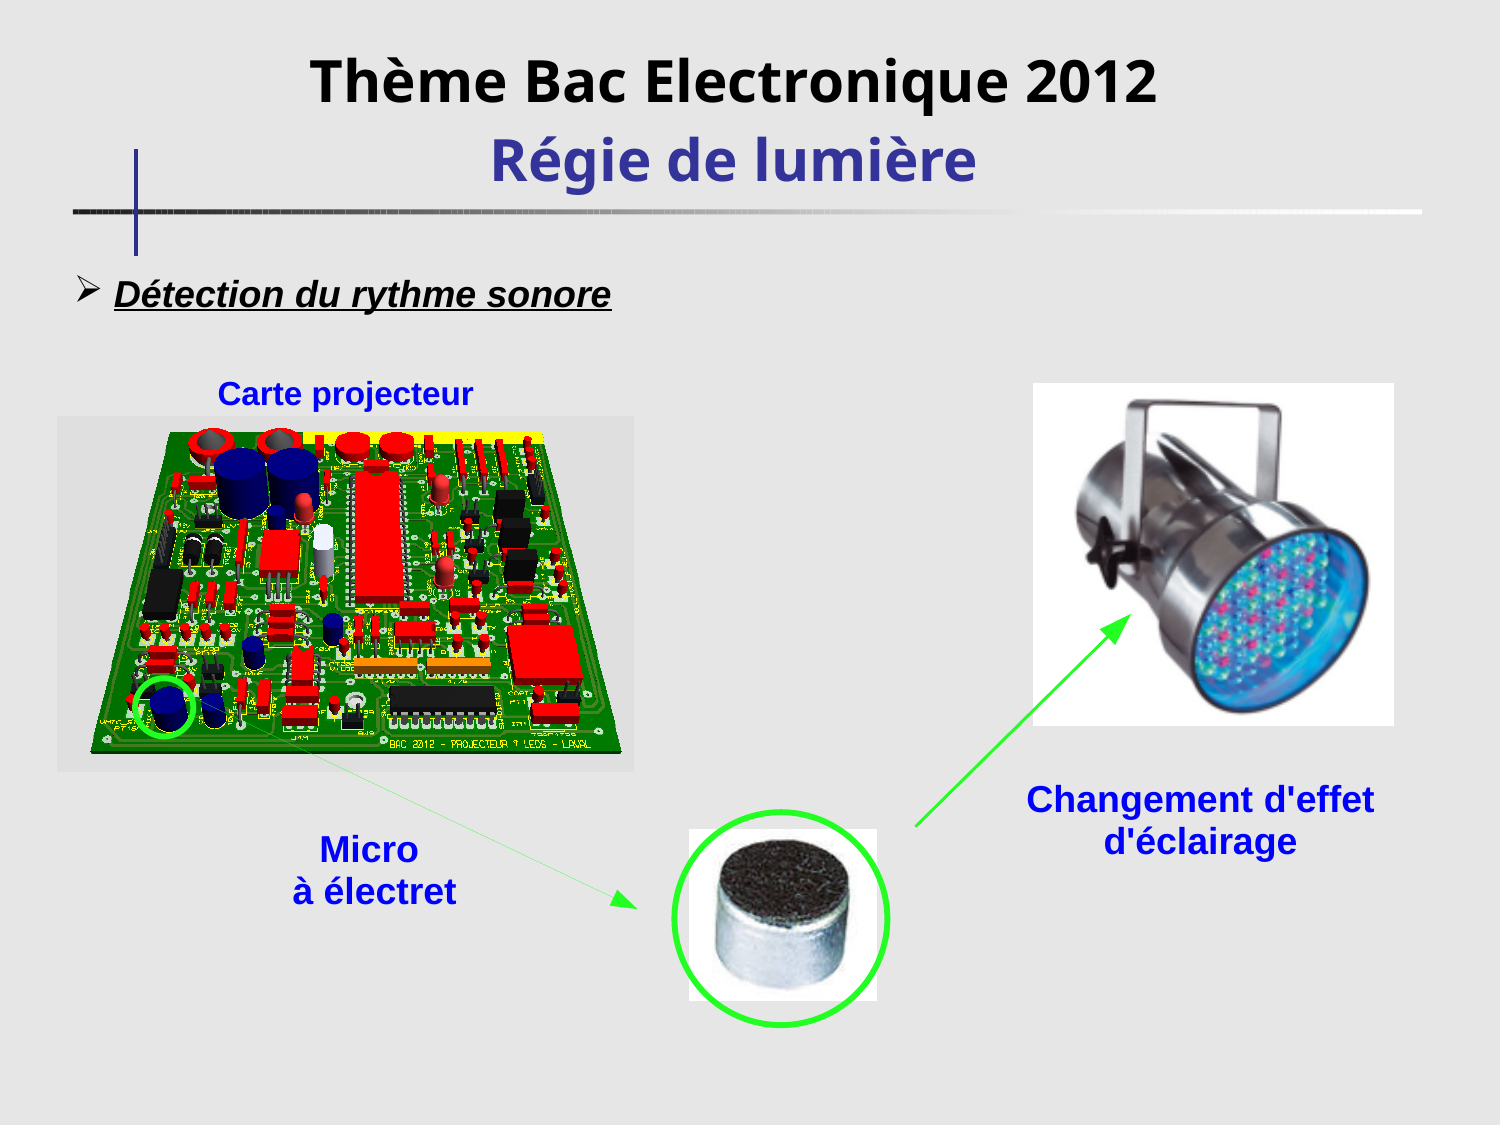

Thème Bac Electronique 2012
Régie de lumière
 Détection du rythme sonore
Carte projecteur
Changement d'effet d'éclairage
Micro
à électret